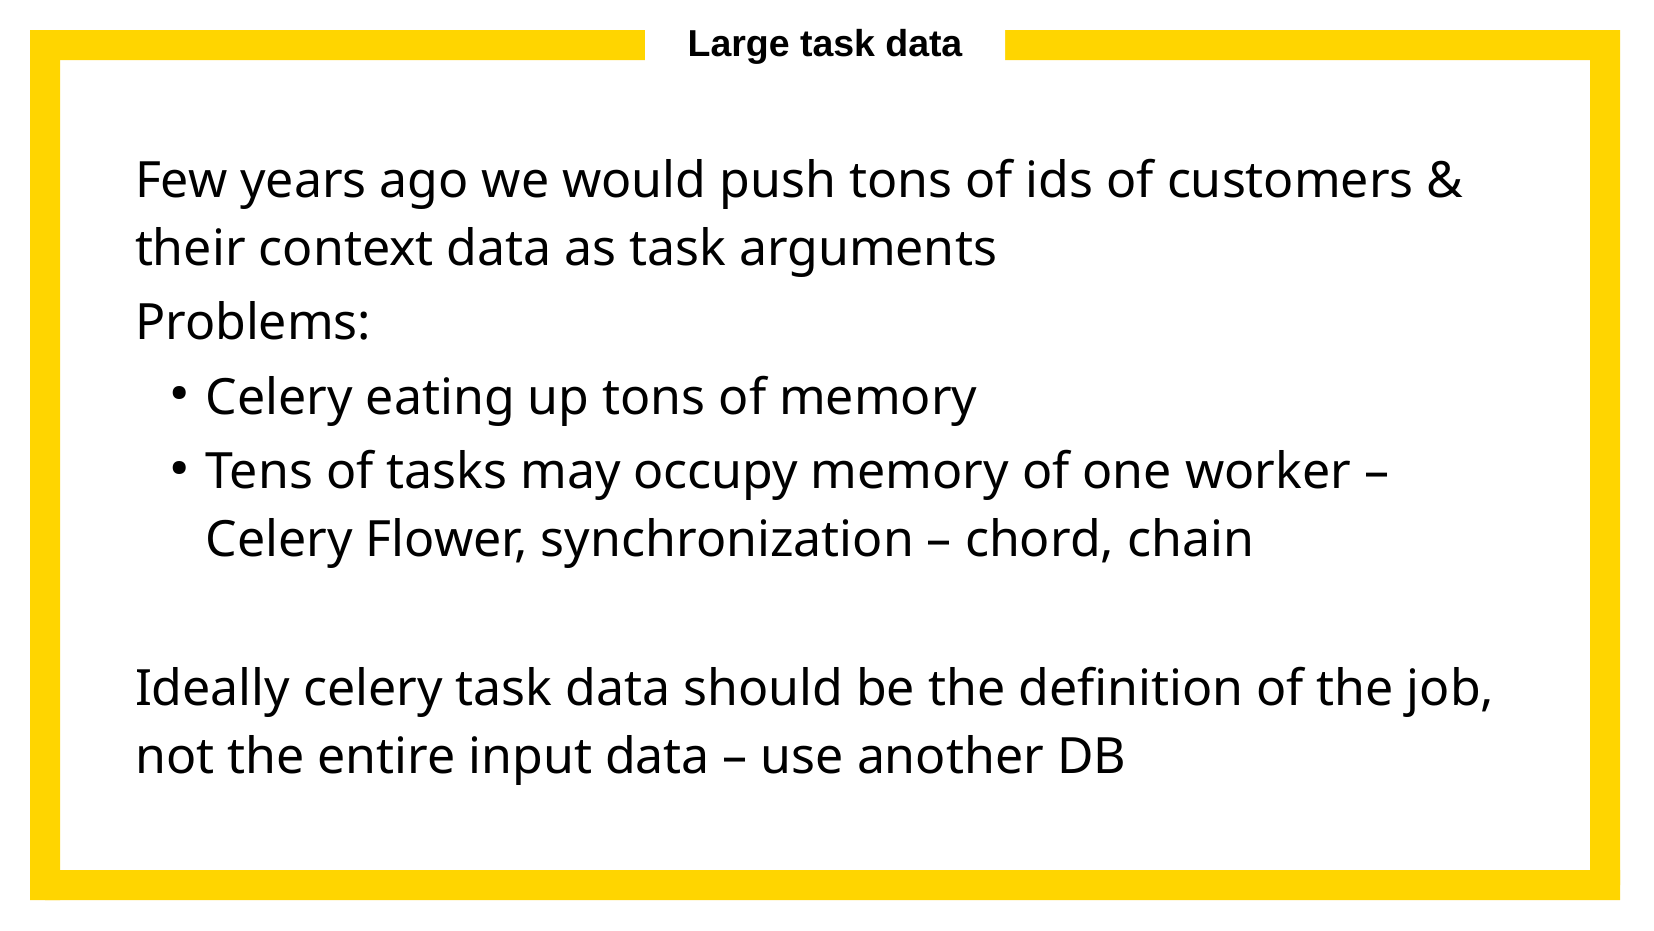

Large task data
Few years ago we would push tons of ids of customers & their context data as task arguments
Problems:
Celery eating up tons of memory
Tens of tasks may occupy memory of one worker – Celery Flower, synchronization – chord, chain
Ideally celery task data should be the definition of the job, not the entire input data – use another DB